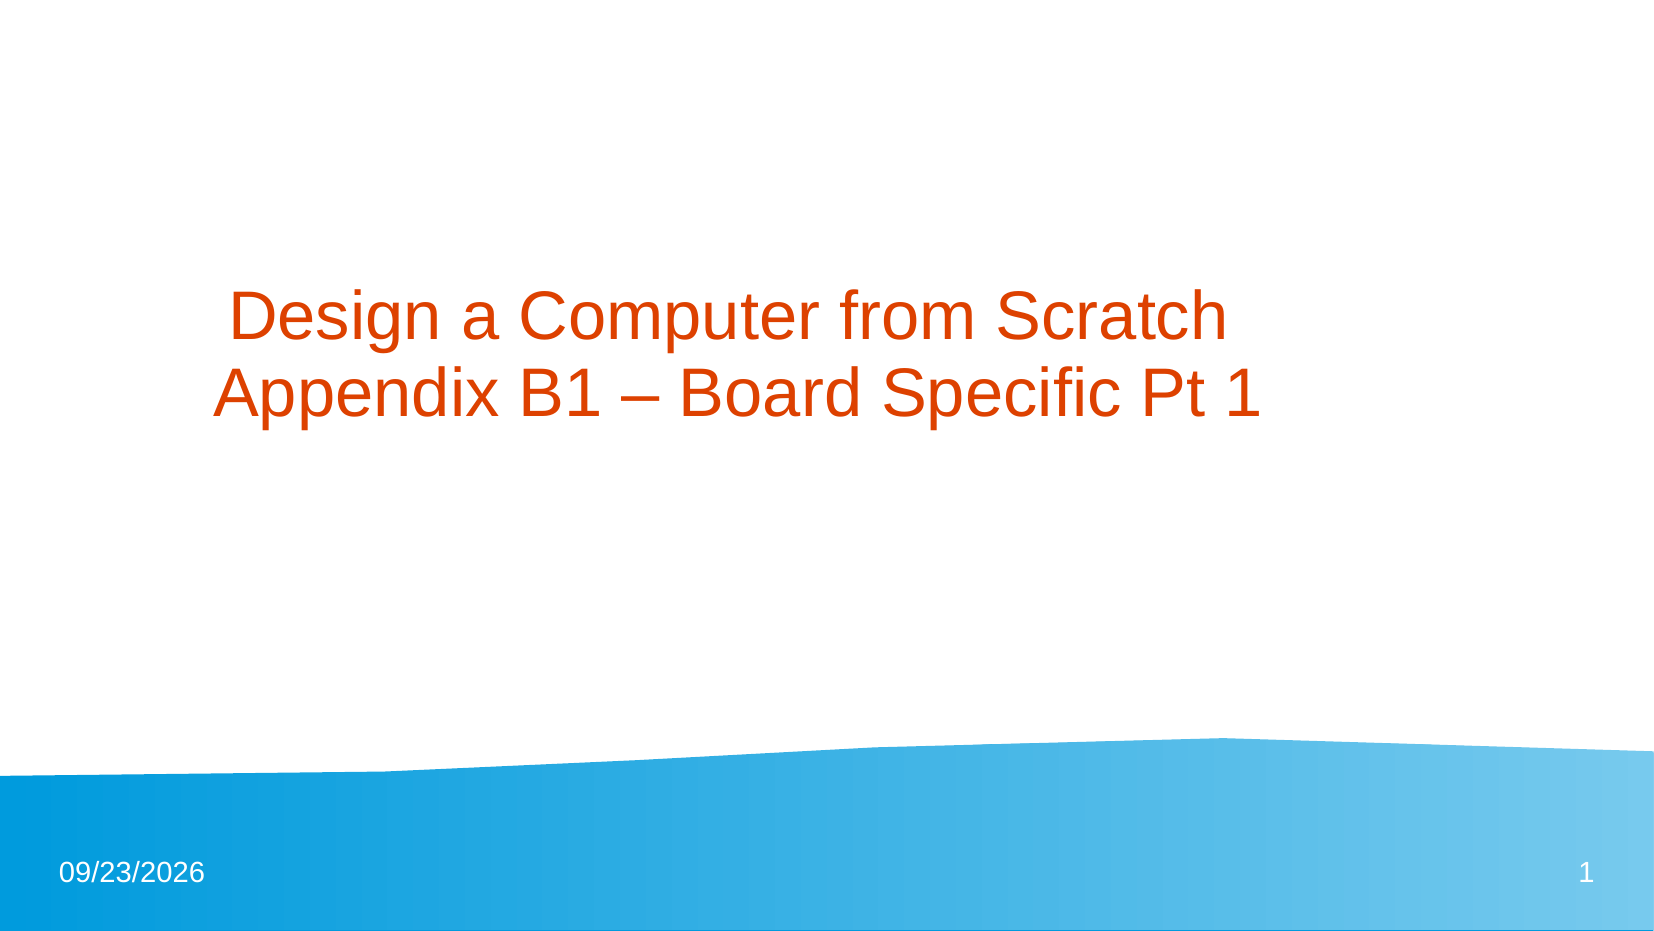

# Design a Computer from Scratch Appendix B1 – Board Specific Pt 1